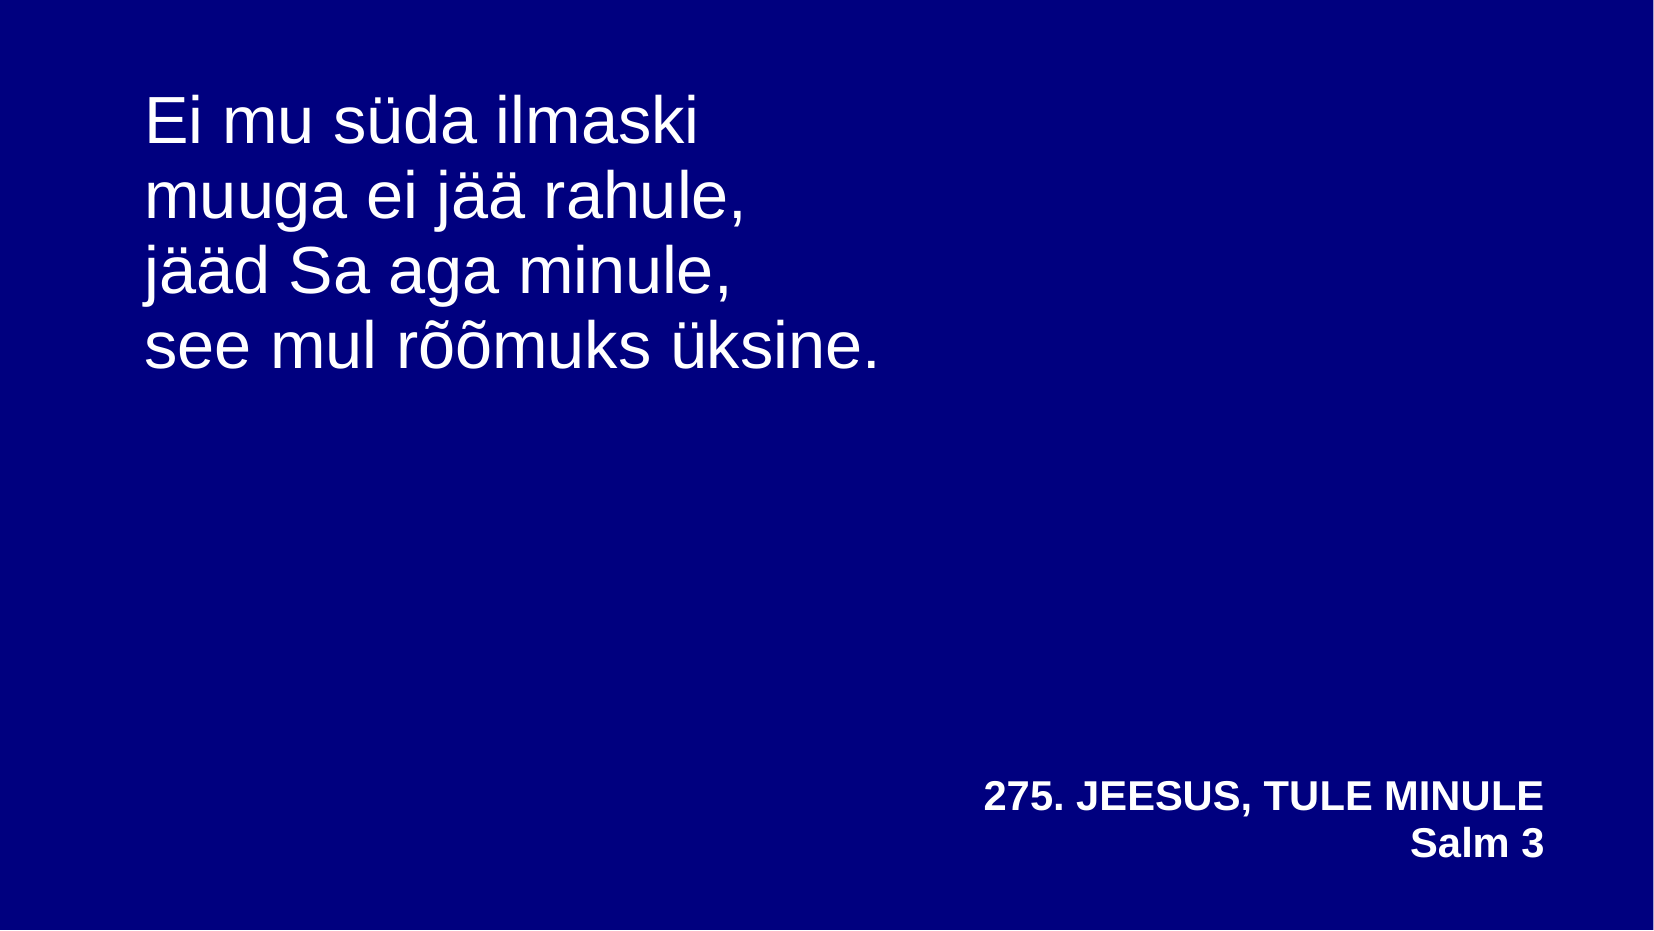

Ei mu süda ilmaski
muuga ei jää rahule,
jääd Sa aga minule,
see mul rõõmuks üksine.
275. JEESUS, TULE MINULE
Salm 3